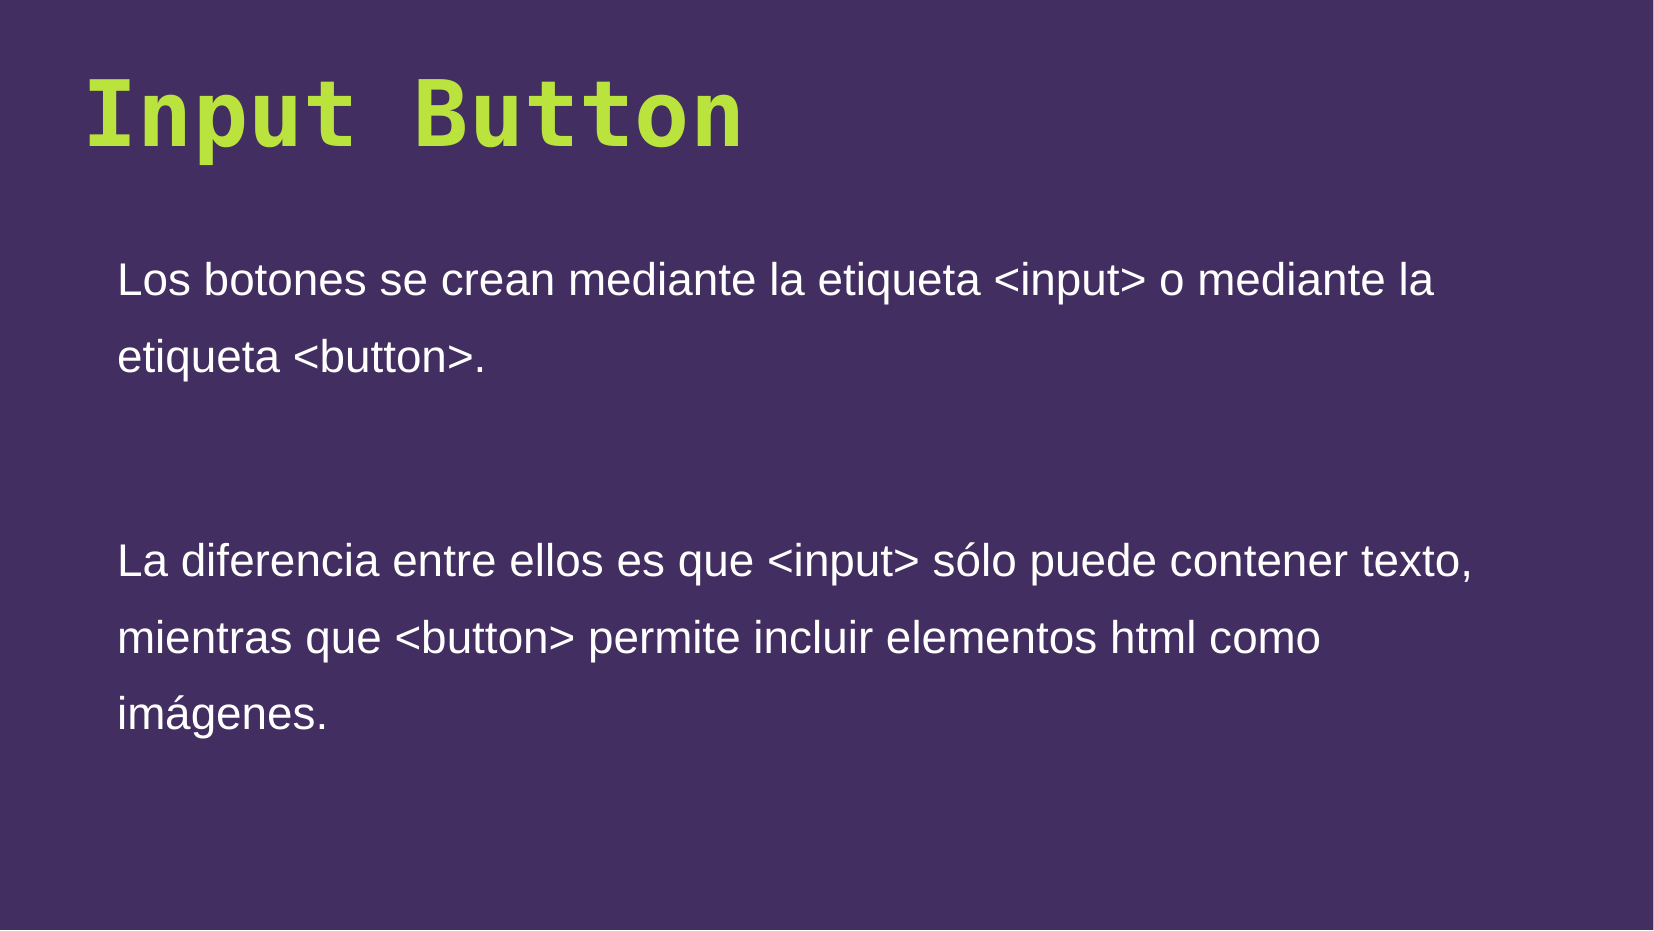

# Input Button
Los botones se crean mediante la etiqueta <input> o mediante la etiqueta <button>.
La diferencia entre ellos es que <input> sólo puede contener texto, mientras que <button> permite incluir elementos html como imágenes.